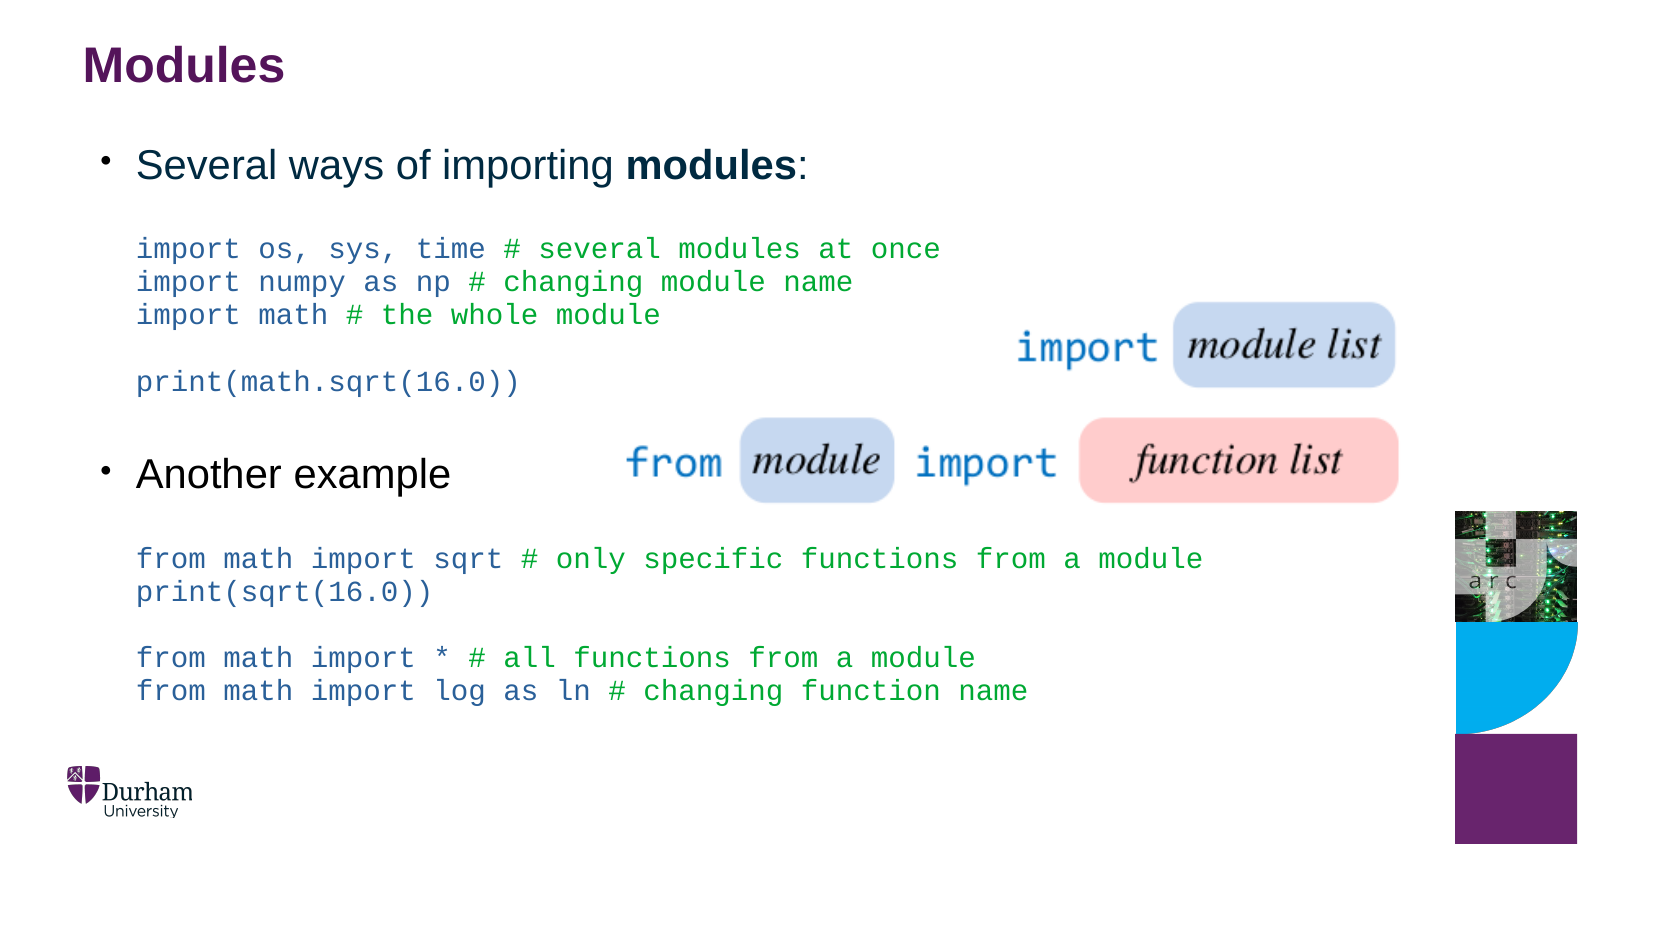

# Modules
Several ways of importing modules:
import os, sys, time # several modules at once
import numpy as np # changing module name
import math # the whole module
print(math.sqrt(16.0))
Another example
from math import sqrt # only specific functions from a module
print(sqrt(16.0))
from math import * # all functions from a module
from math import log as ln # changing function name